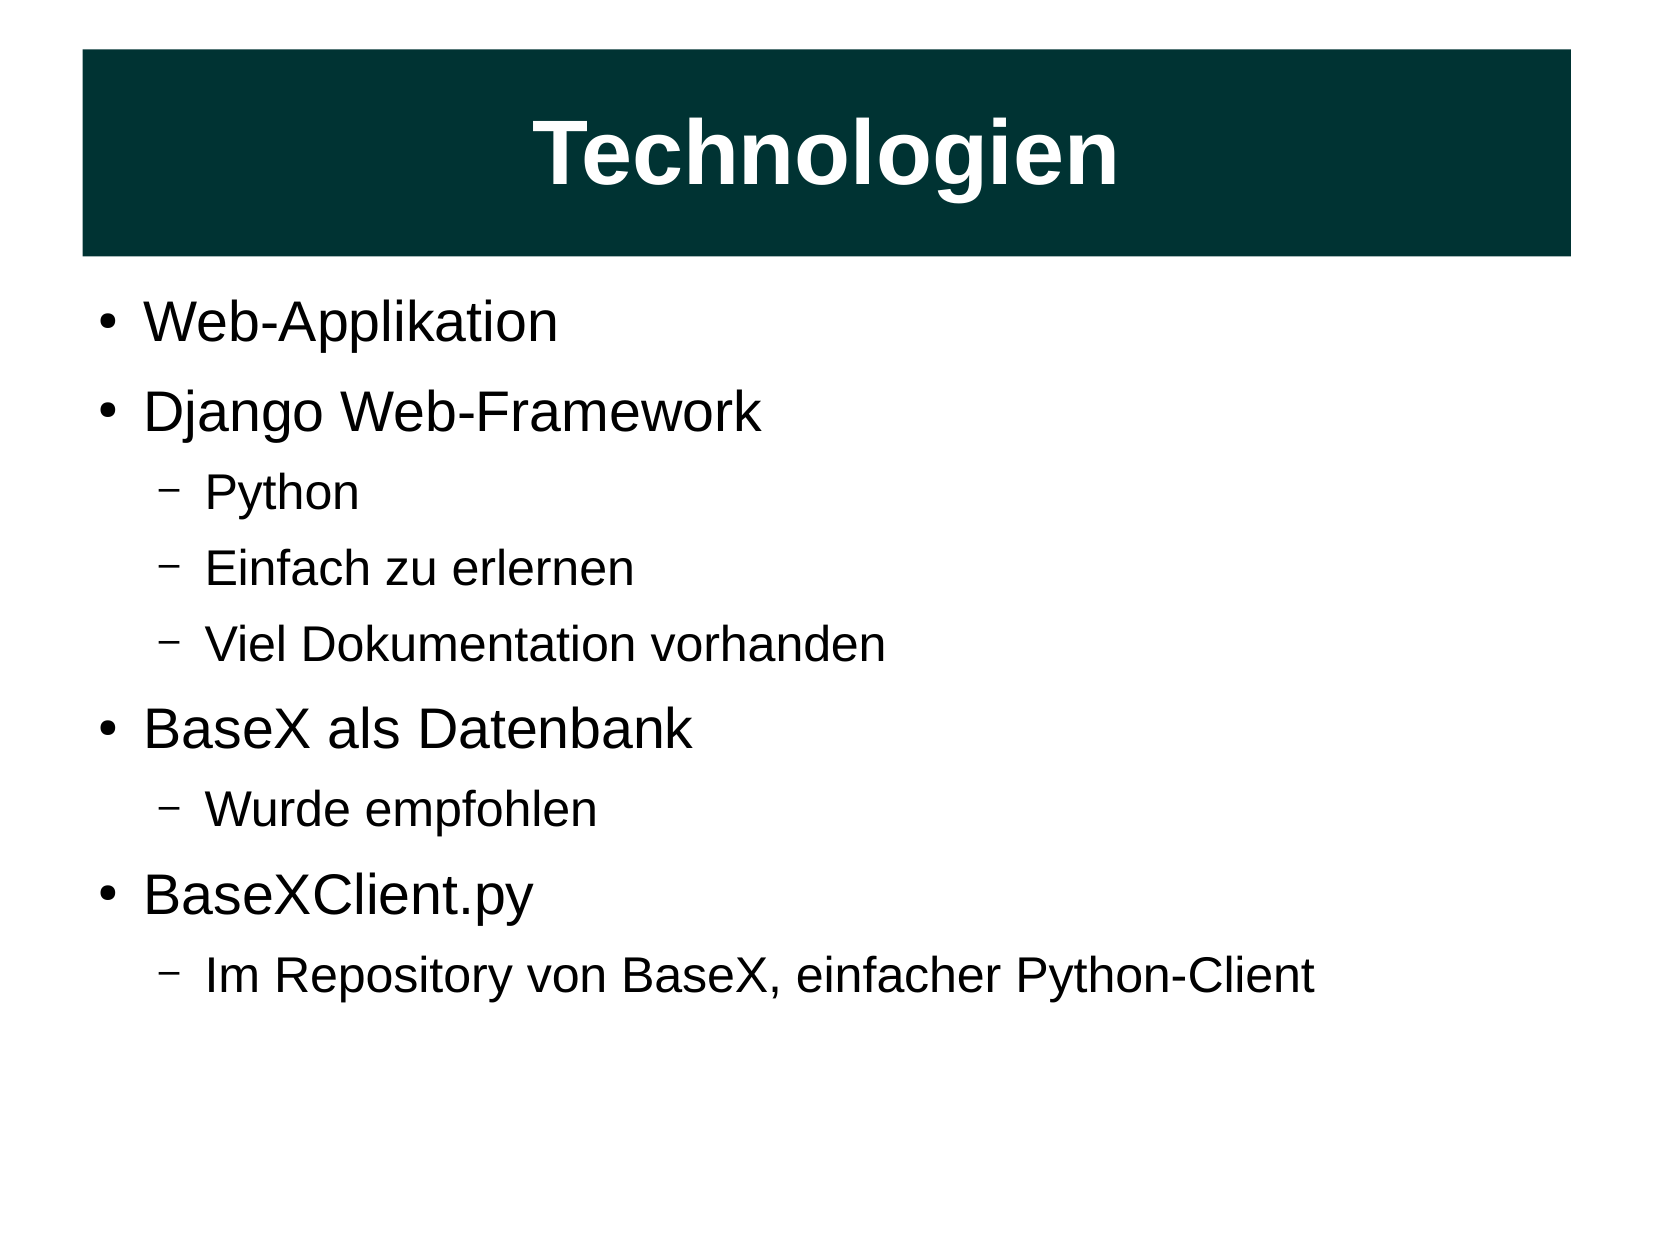

# Technologien
Web-Applikation
Django Web-Framework
Python
Einfach zu erlernen
Viel Dokumentation vorhanden
BaseX als Datenbank
Wurde empfohlen
BaseXClient.py
Im Repository von BaseX, einfacher Python-Client